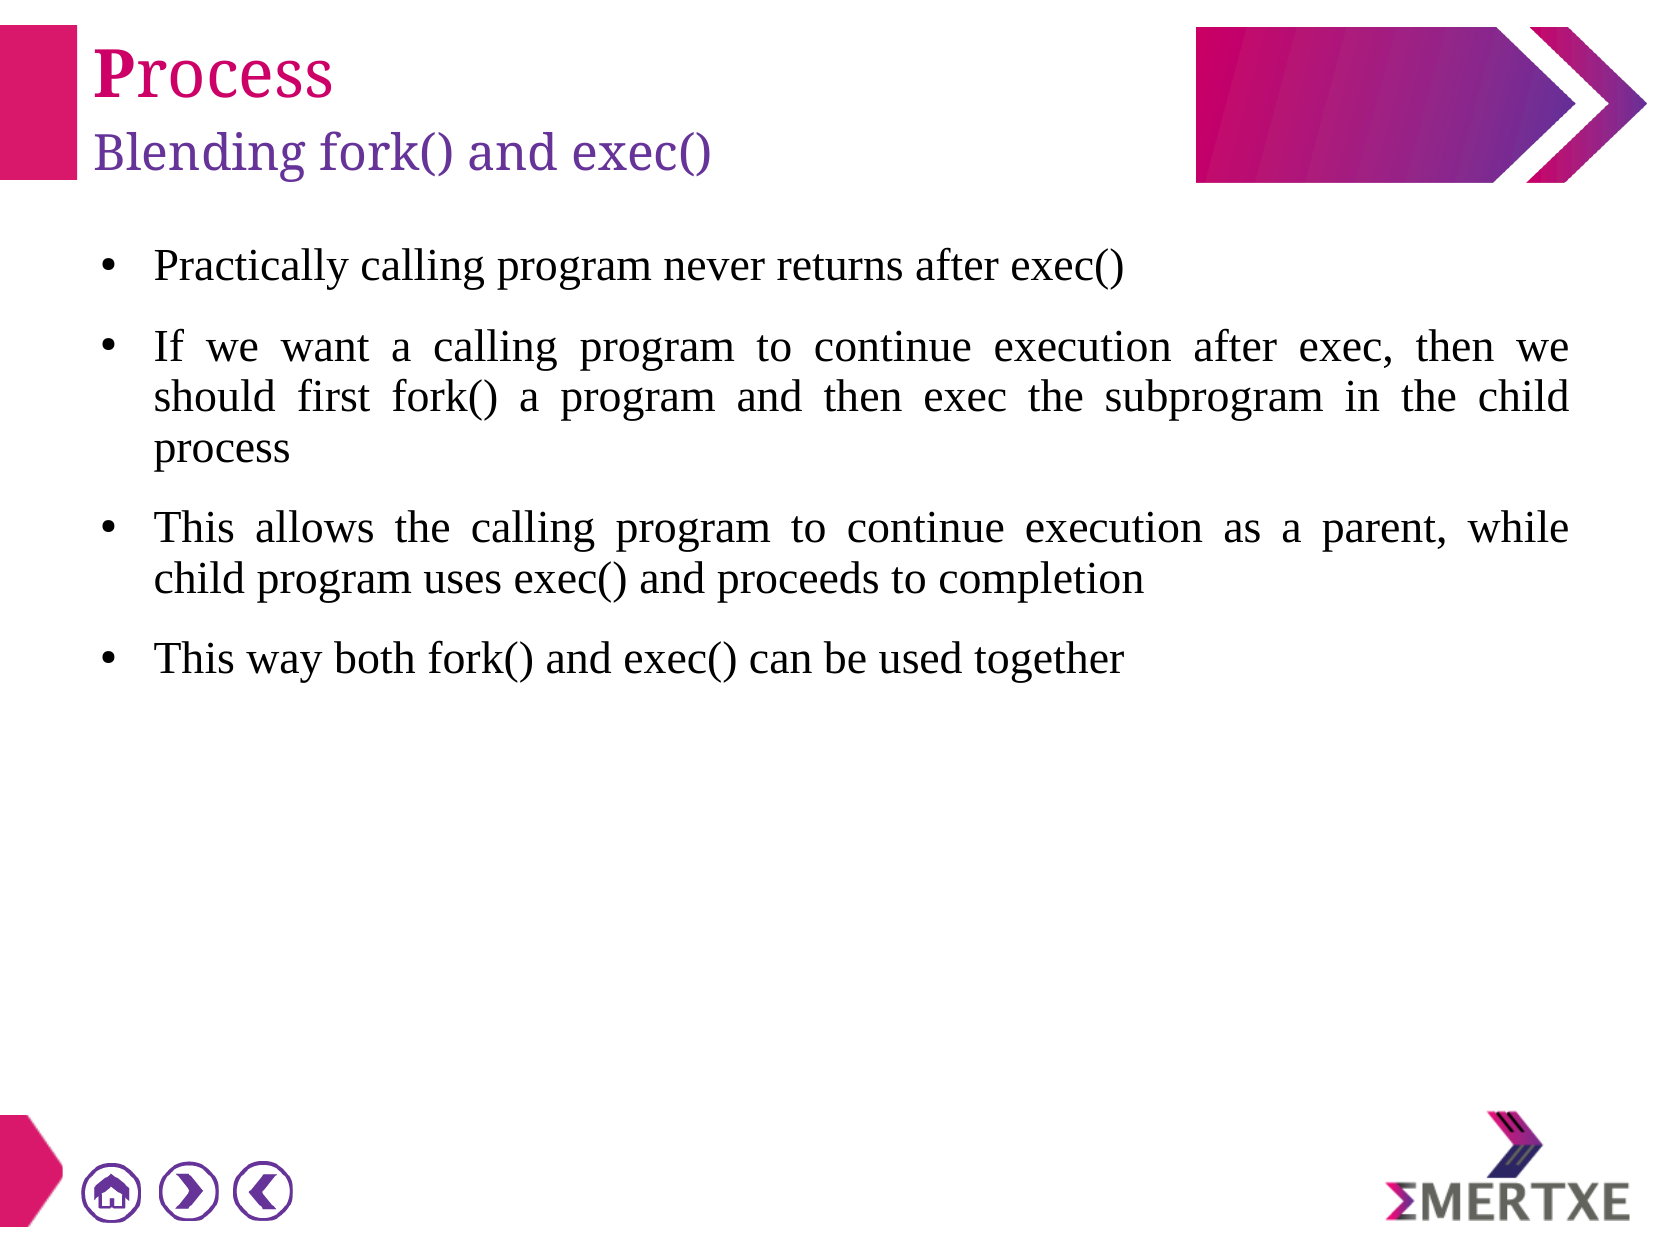

# Process Blending fork() and exec()
Practically calling program never returns after exec()
If we want a calling program to continue execution after exec, then we should first fork() a program and then exec the subprogram in the child process
This allows the calling program to continue execution as a parent, while child program uses exec() and proceeds to completion
This way both fork() and exec() can be used together